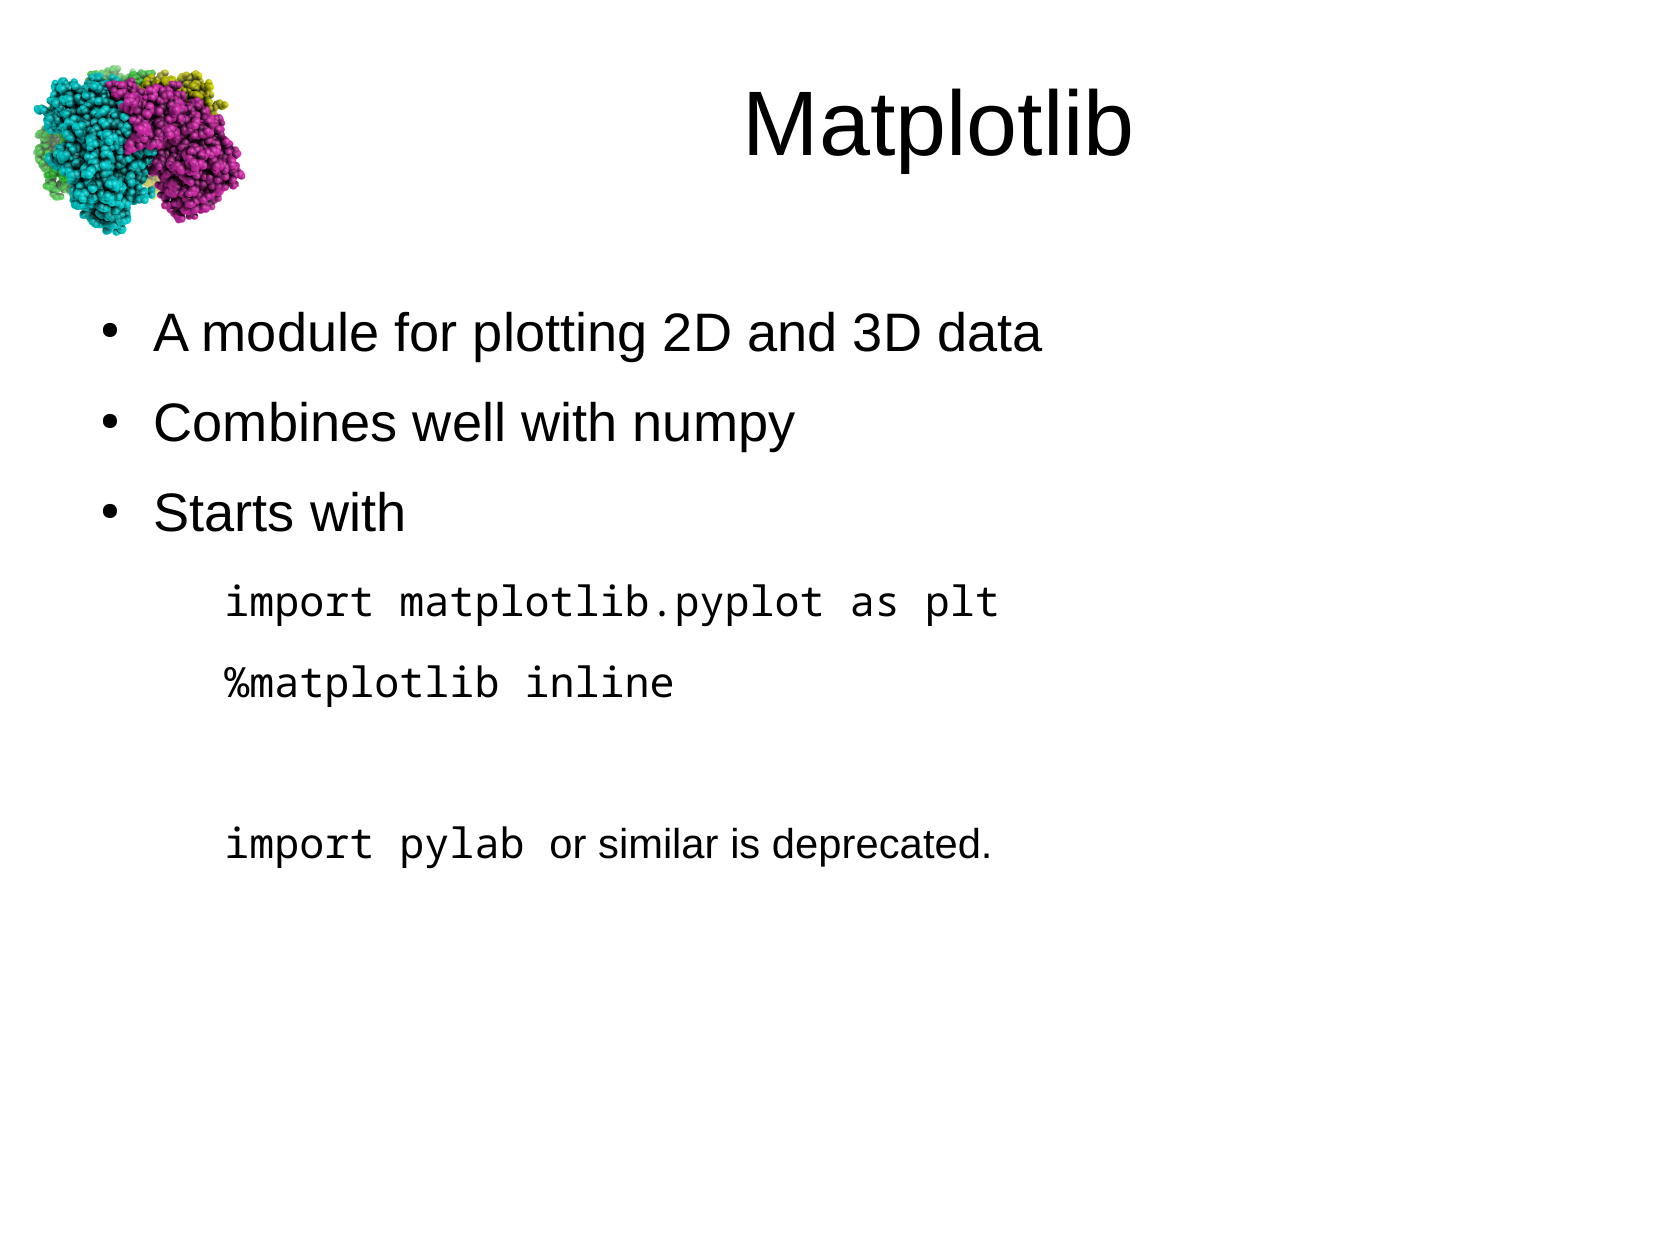

# Matplotlib
A module for plotting 2D and 3D data
Combines well with numpy
Starts with
import matplotlib.pyplot as plt
%matplotlib inline
import pylab or similar is deprecated.